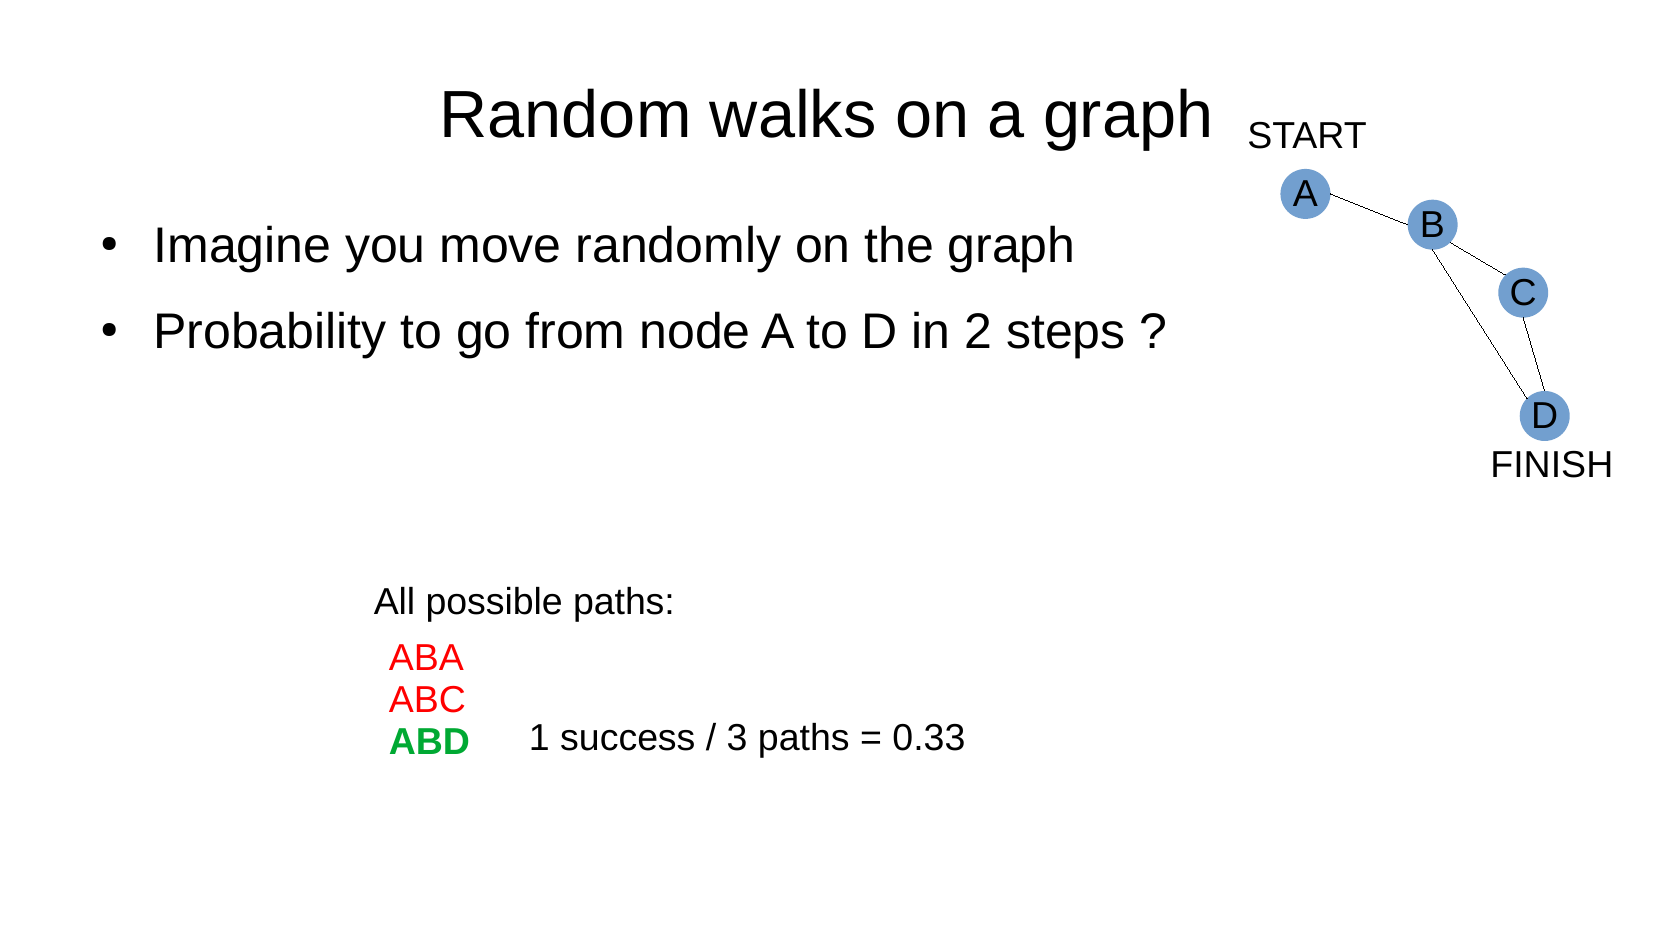

# Random walks on a graph
START
A
B
Imagine you move randomly on the graph
Probability to go from node A to D in 2 steps ?
C
D
FINISH
All possible paths:
ABA
ABC
ABD
1 success / 3 paths = 0.33